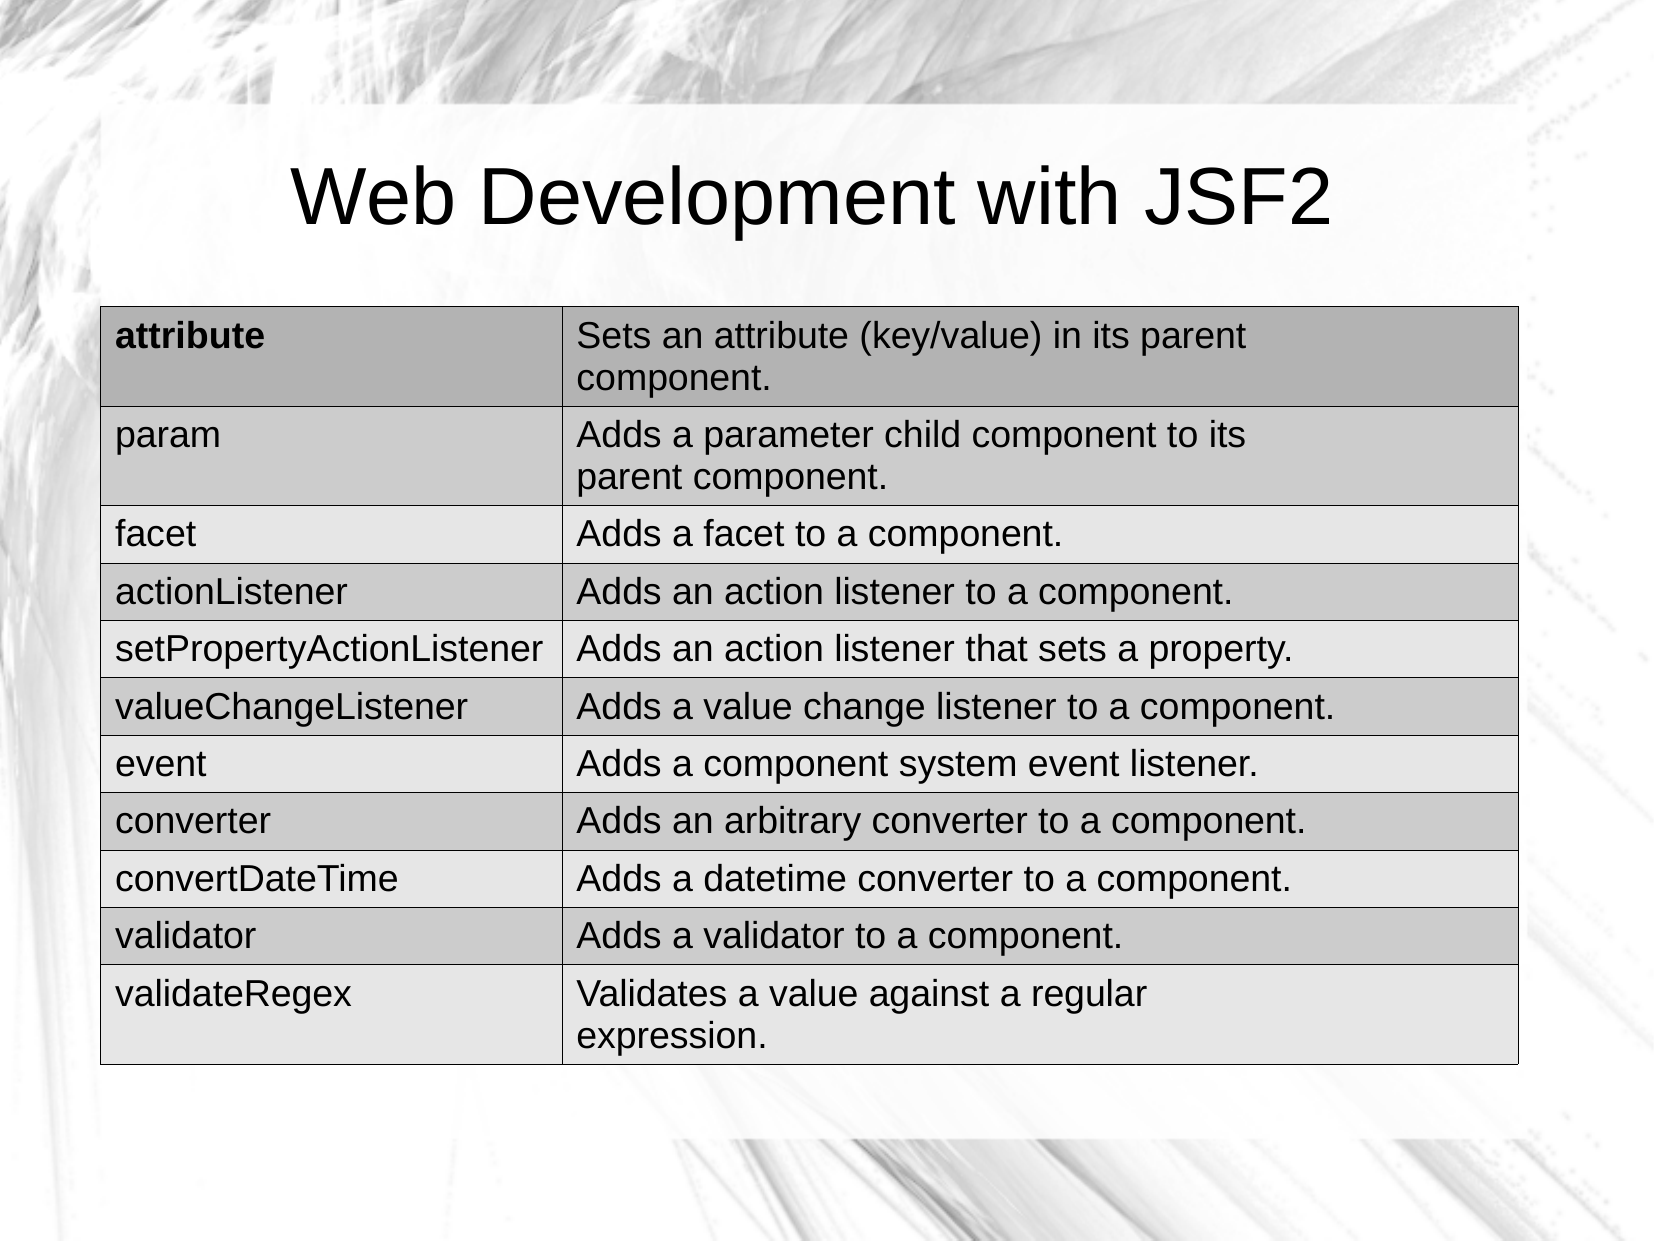

# Web Development with JSF2
| attribute | Sets an attribute (key/value) in its parent component. |
| --- | --- |
| param | Adds a parameter child component to its parent component. |
| facet | Adds a facet to a component. |
| actionListener | Adds an action listener to a component. |
| setPropertyActionListener | Adds an action listener that sets a property. |
| valueChangeListener | Adds a value change listener to a component. |
| event | Adds a component system event listener. |
| converter | Adds an arbitrary converter to a component. |
| convertDateTime | Adds a datetime converter to a component. |
| validator | Adds a validator to a component. |
| validateRegex | Validates a value against a regular expression. |